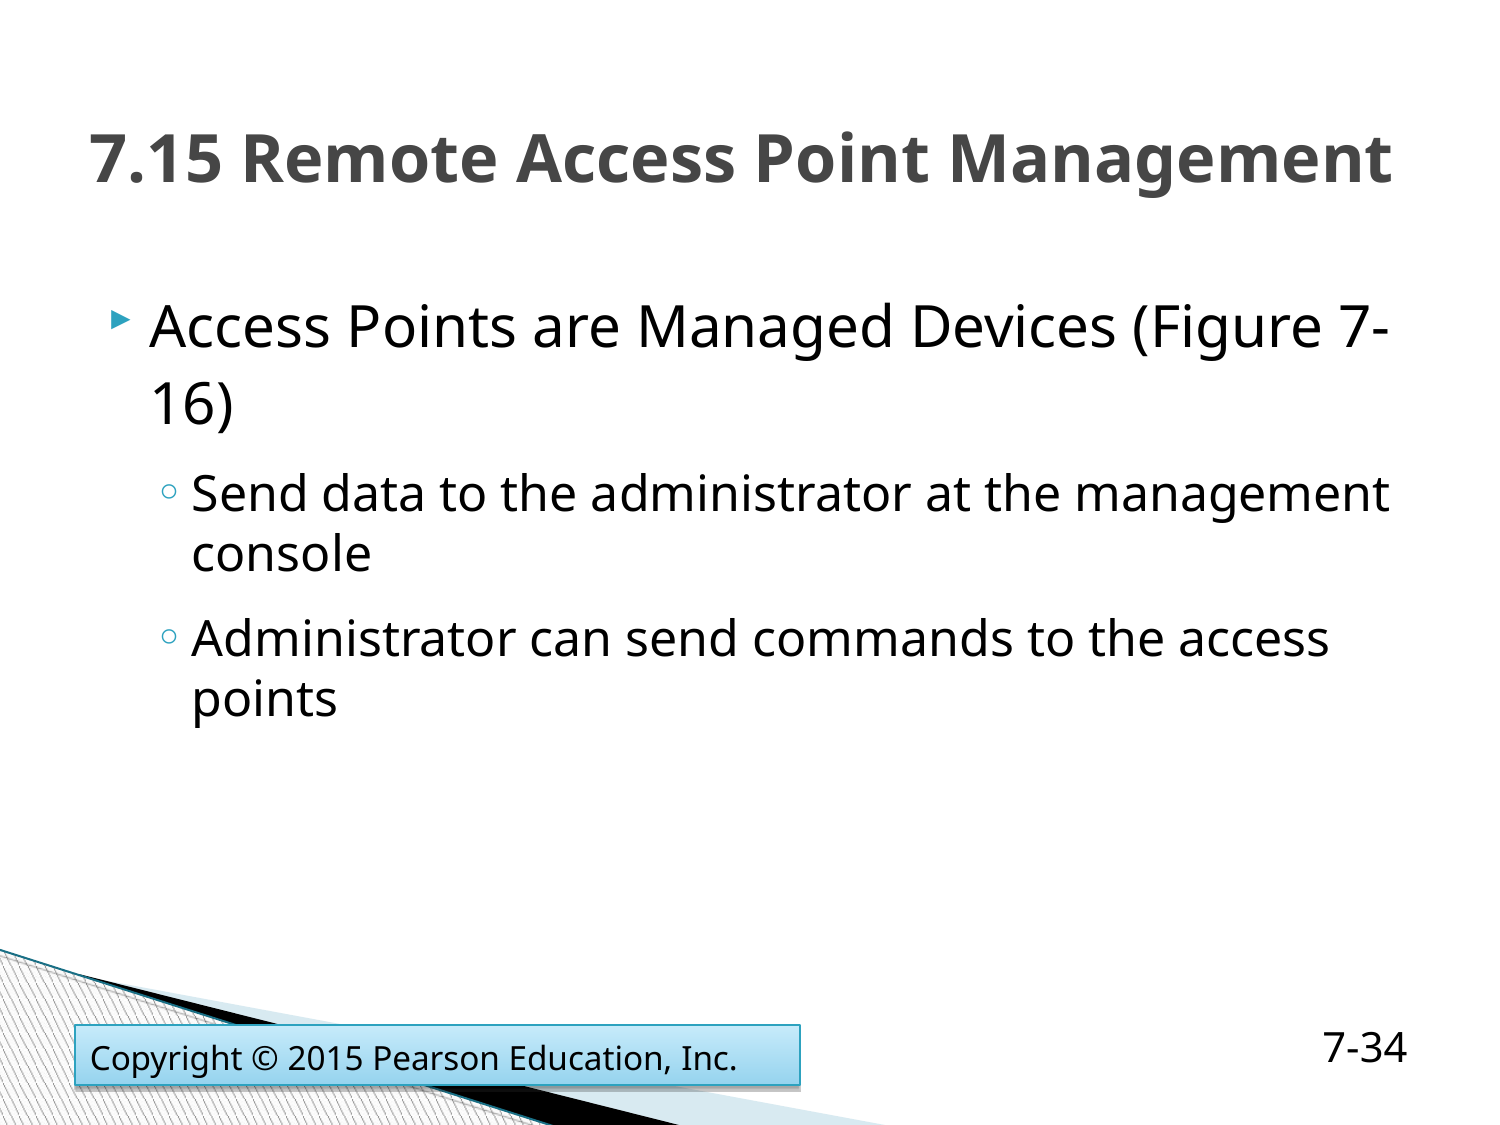

7.15 Remote Access Point Management
# Access Points are Managed Devices (Figure 7-16)
Send data to the administrator at the management console
Administrator can send commands to the access points
Copyright © 2015 Pearson Education, Inc.